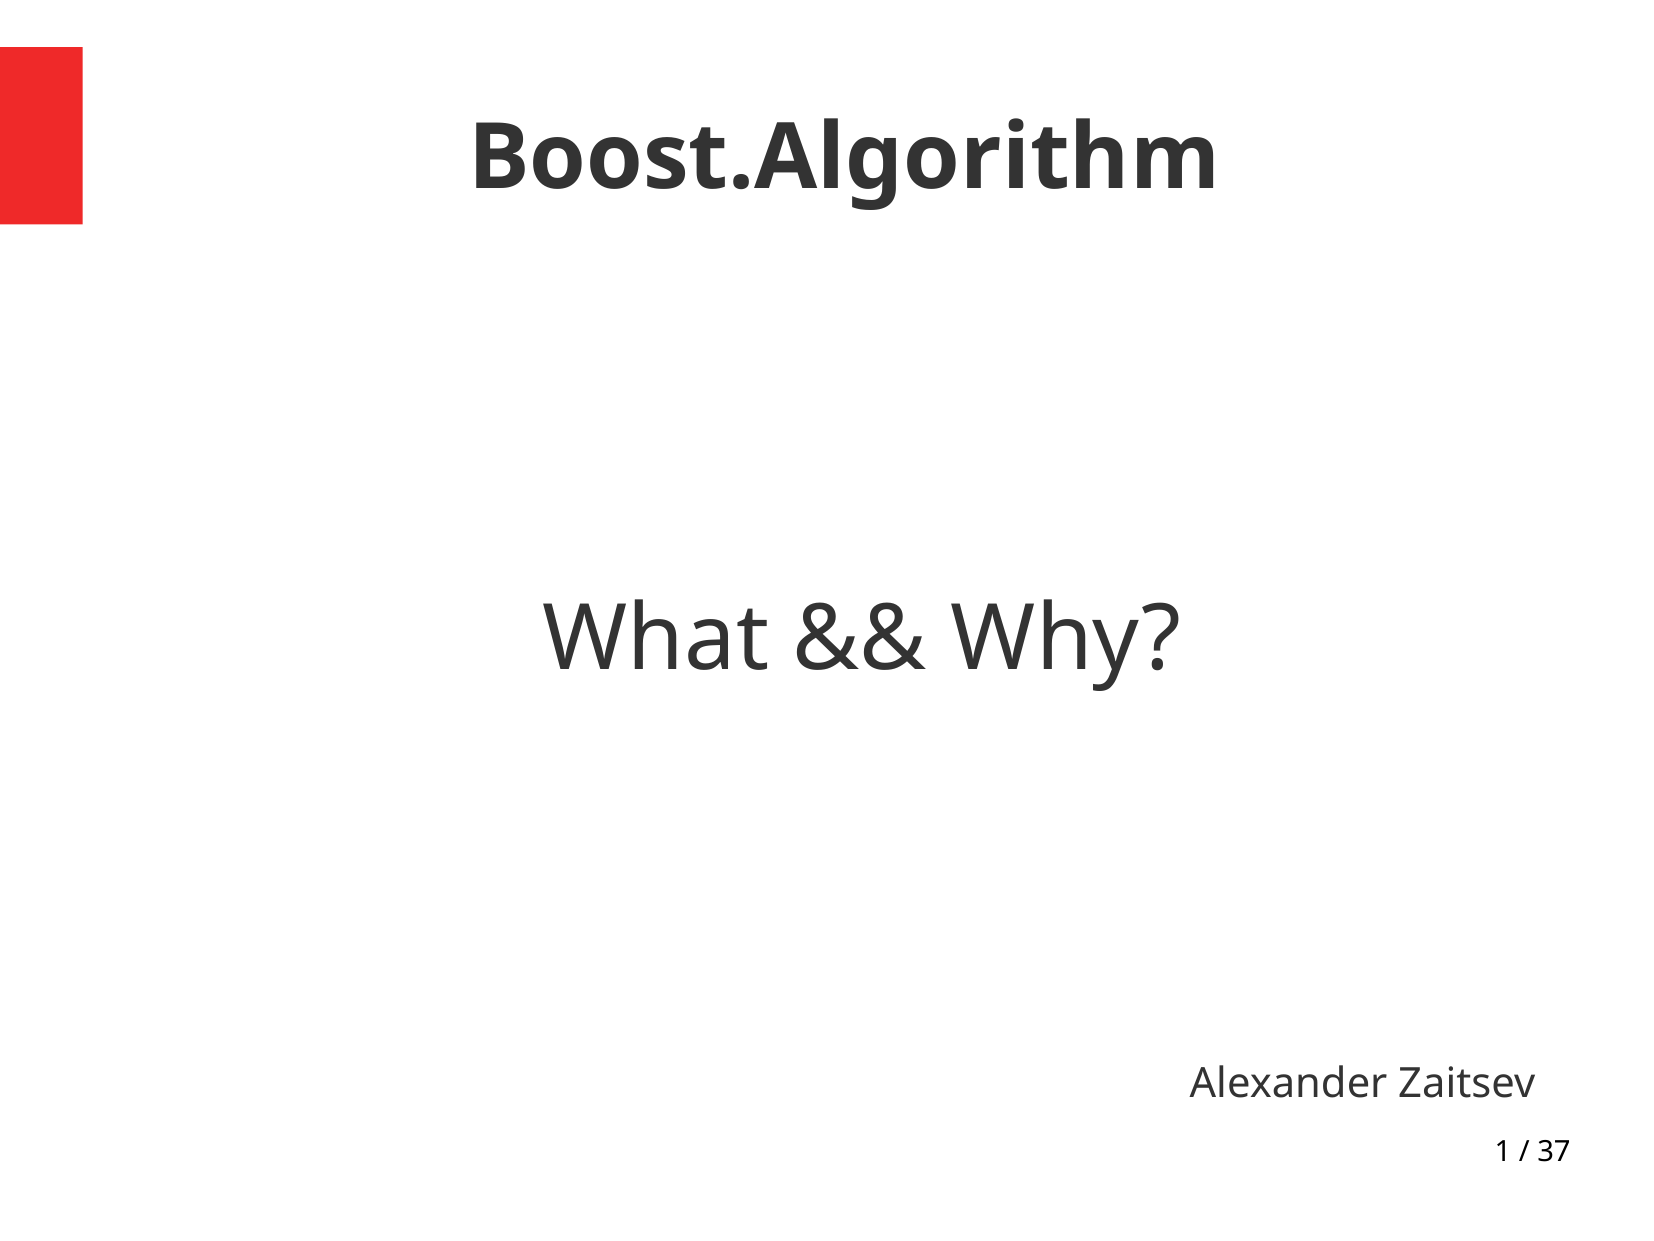

# Boost.Algorithm
What && Why?
Alexander Zaitsev
1